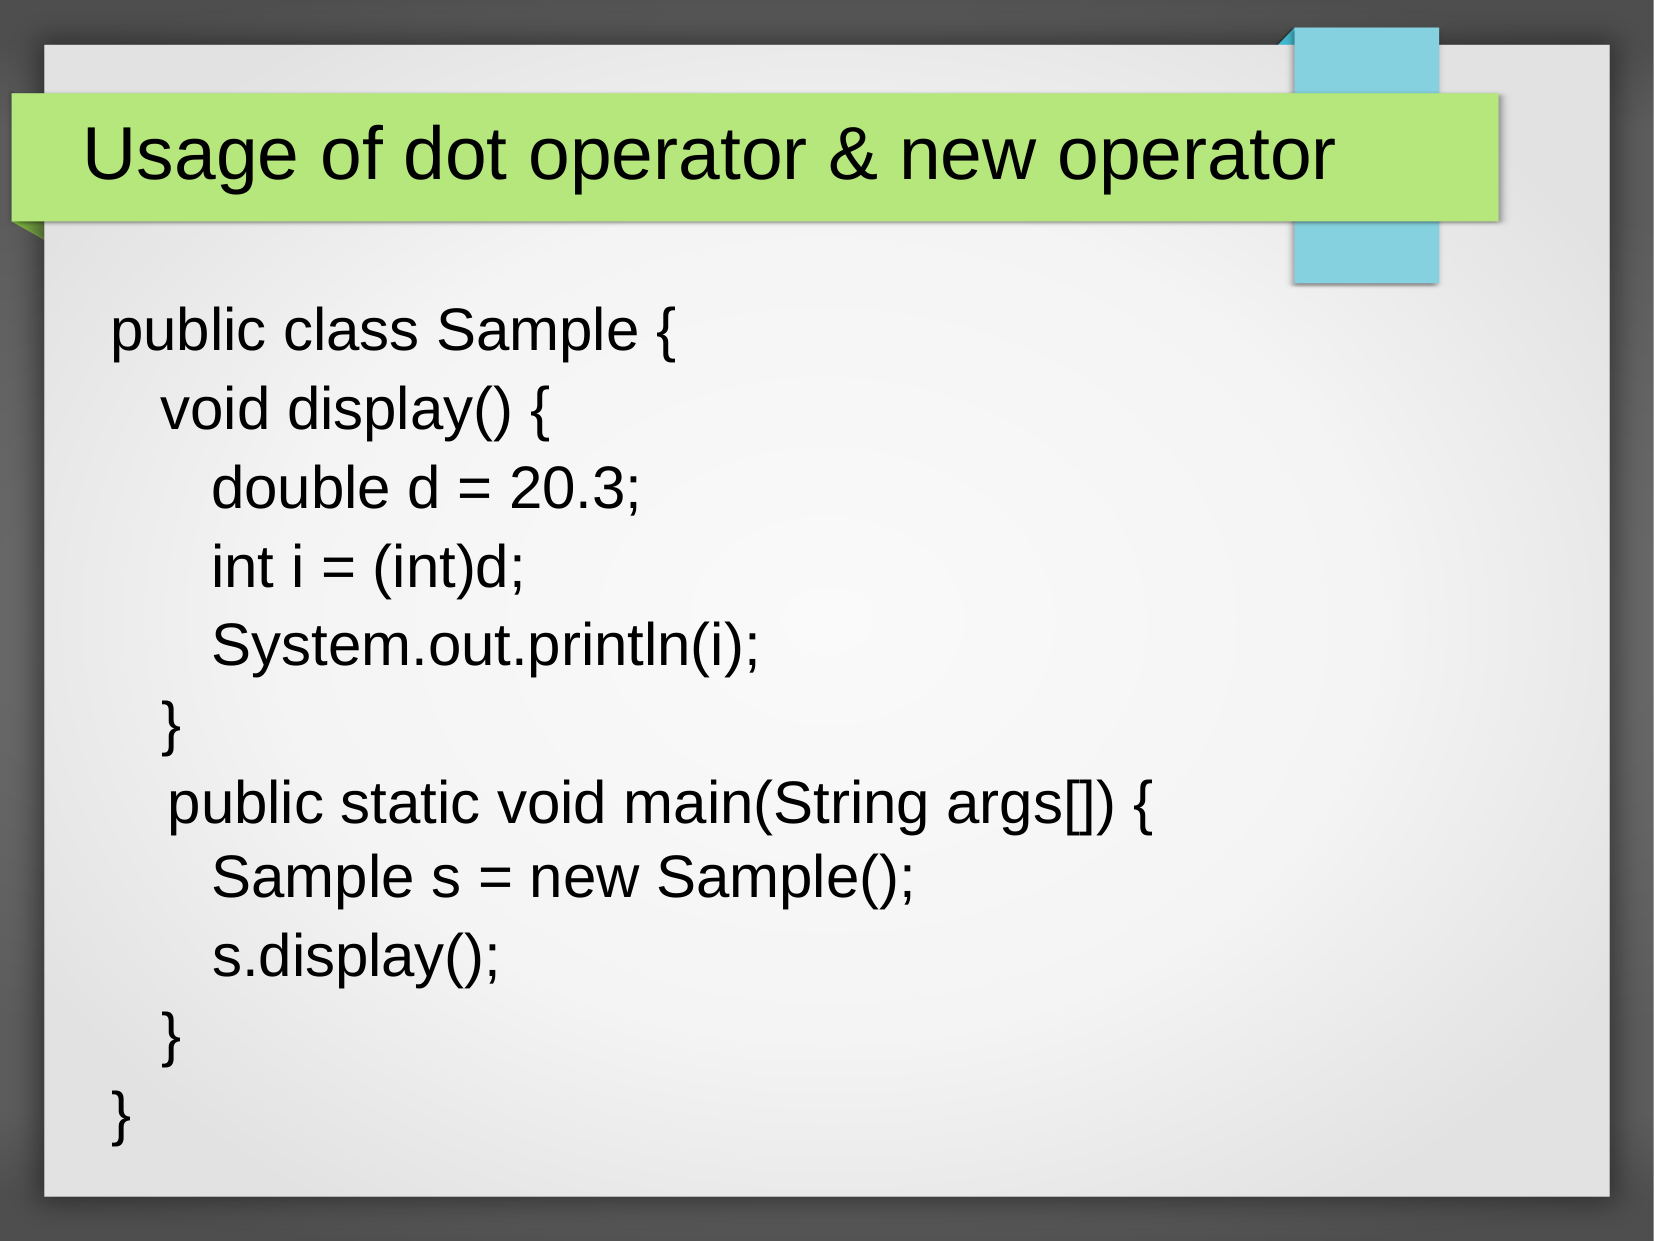

# Usage of dot operator & new operator
public class Sample {
 void display() {
 double d = 20.3;
 int i = (int)d;
 System.out.println(i);
 }
public static void main(String args[]) {
 Sample s = new Sample();
 s.display();
 }
}